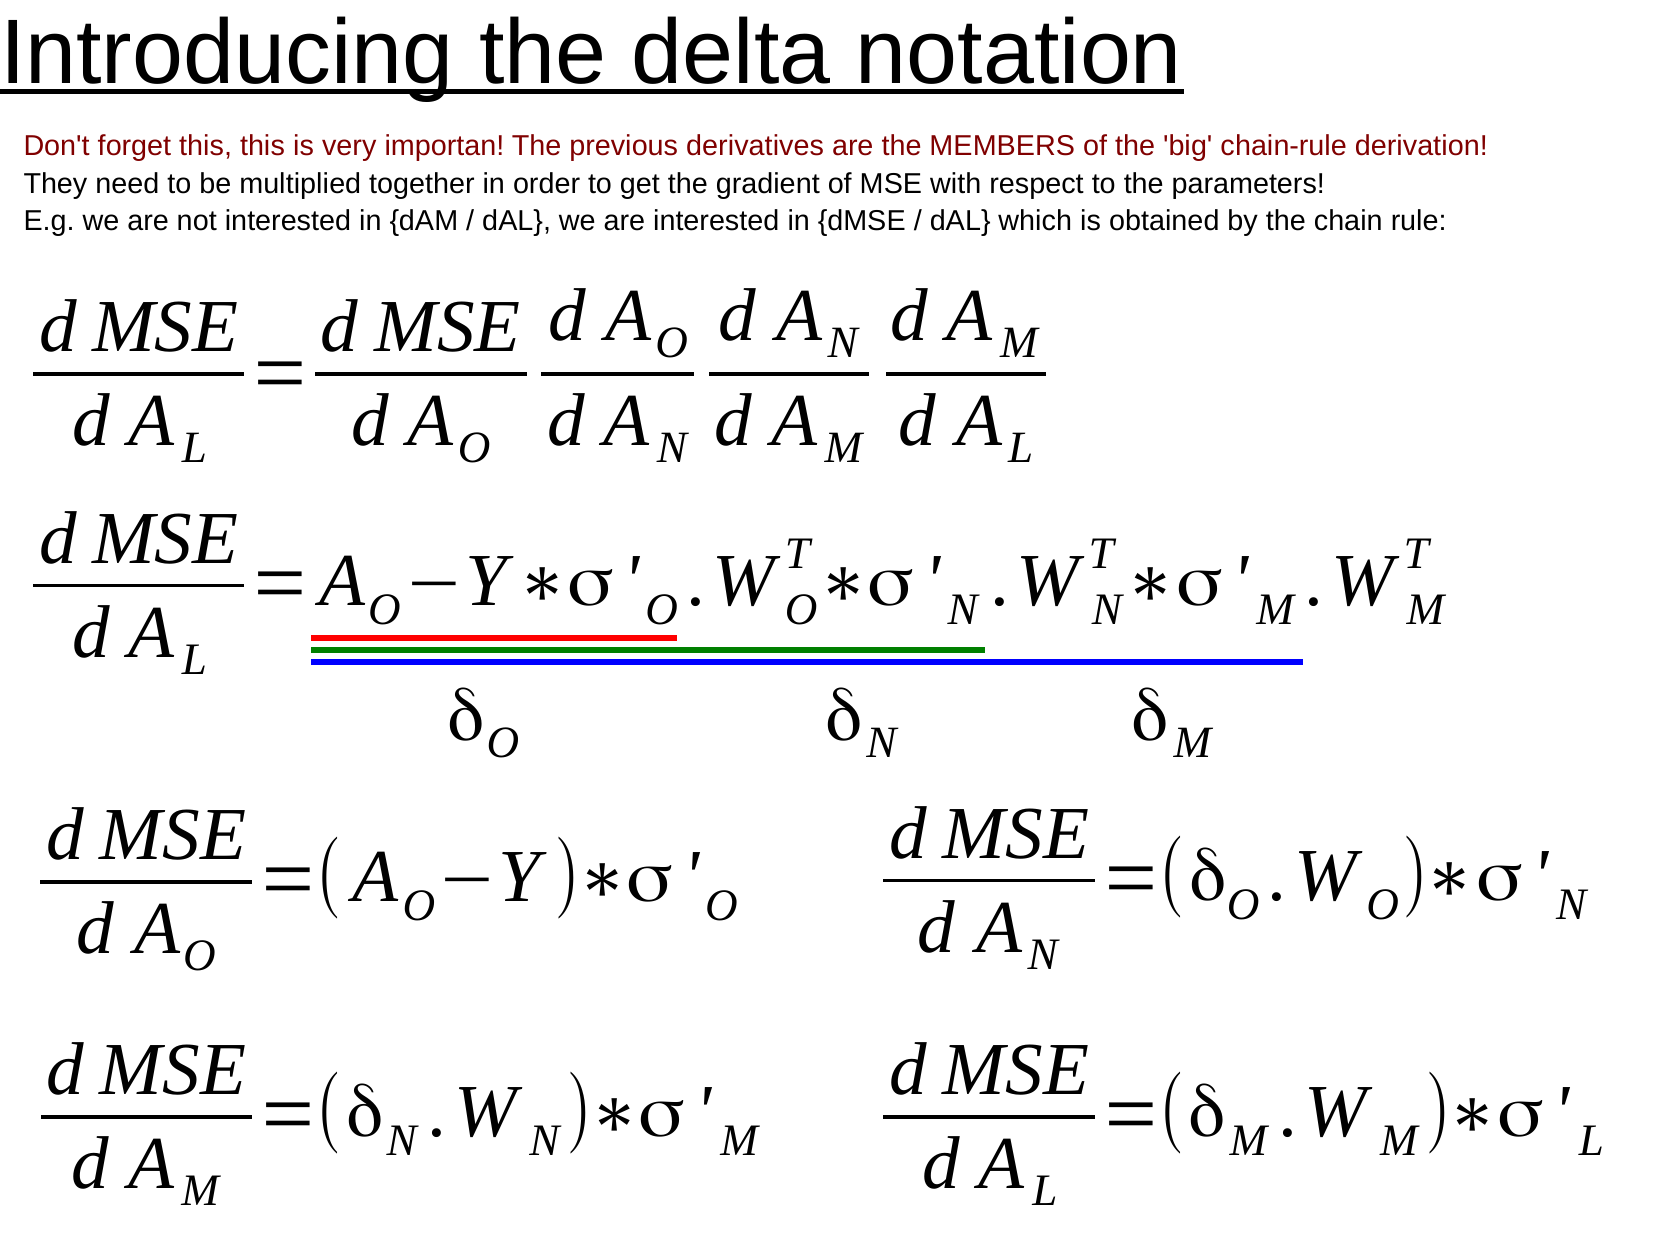

Introducing the delta notation
# Don't forget this, this is very importan! The previous derivatives are the MEMBERS of the 'big' chain-rule derivation!
They need to be multiplied together in order to get the gradient of MSE with respect to the parameters!
E.g. we are not interested in {dAM / dAL}, we are interested in {dMSE / dAL} which is obtained by the chain rule: